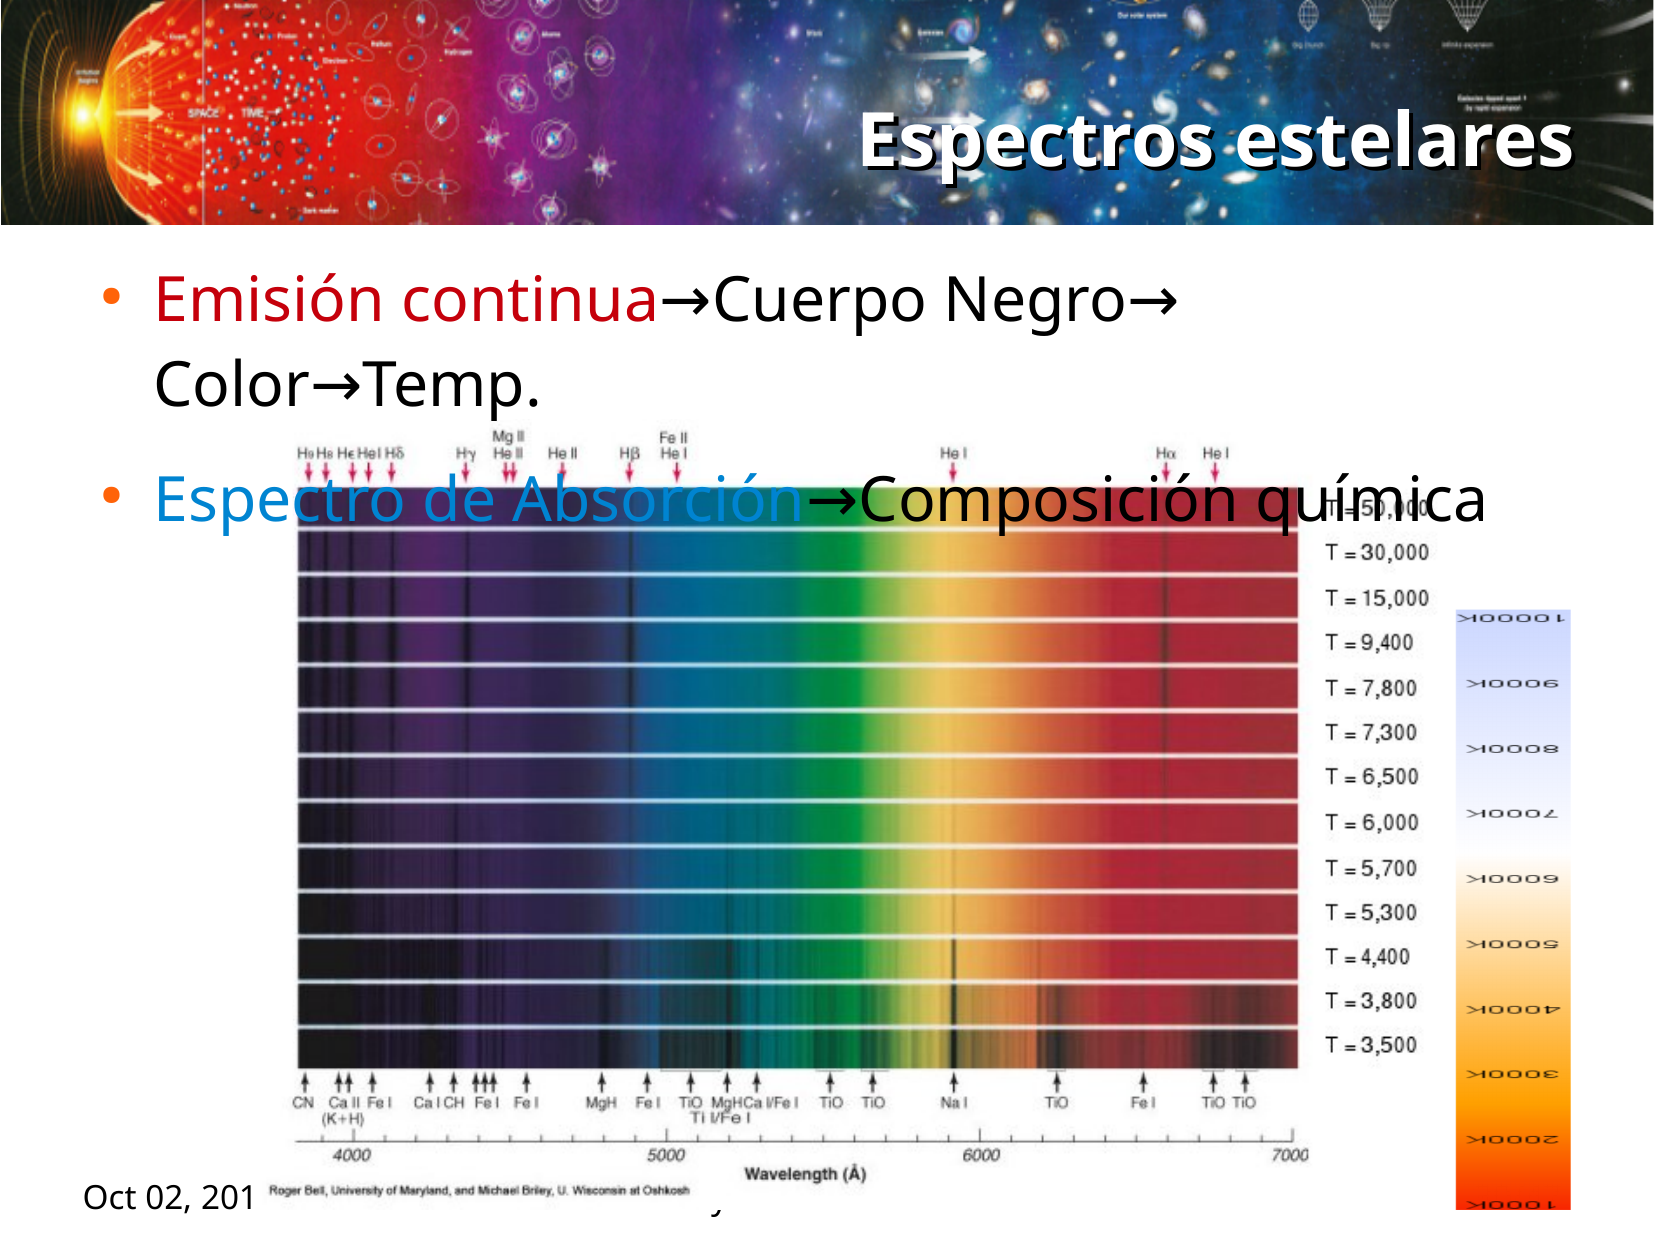

# Espectros estelares
Emisión continua→Cuerpo Negro→ Color→Temp.
Espectro de Absorción→Composición química
Oct 02, 2019
Asorey IPAC 2019 U02C02
30